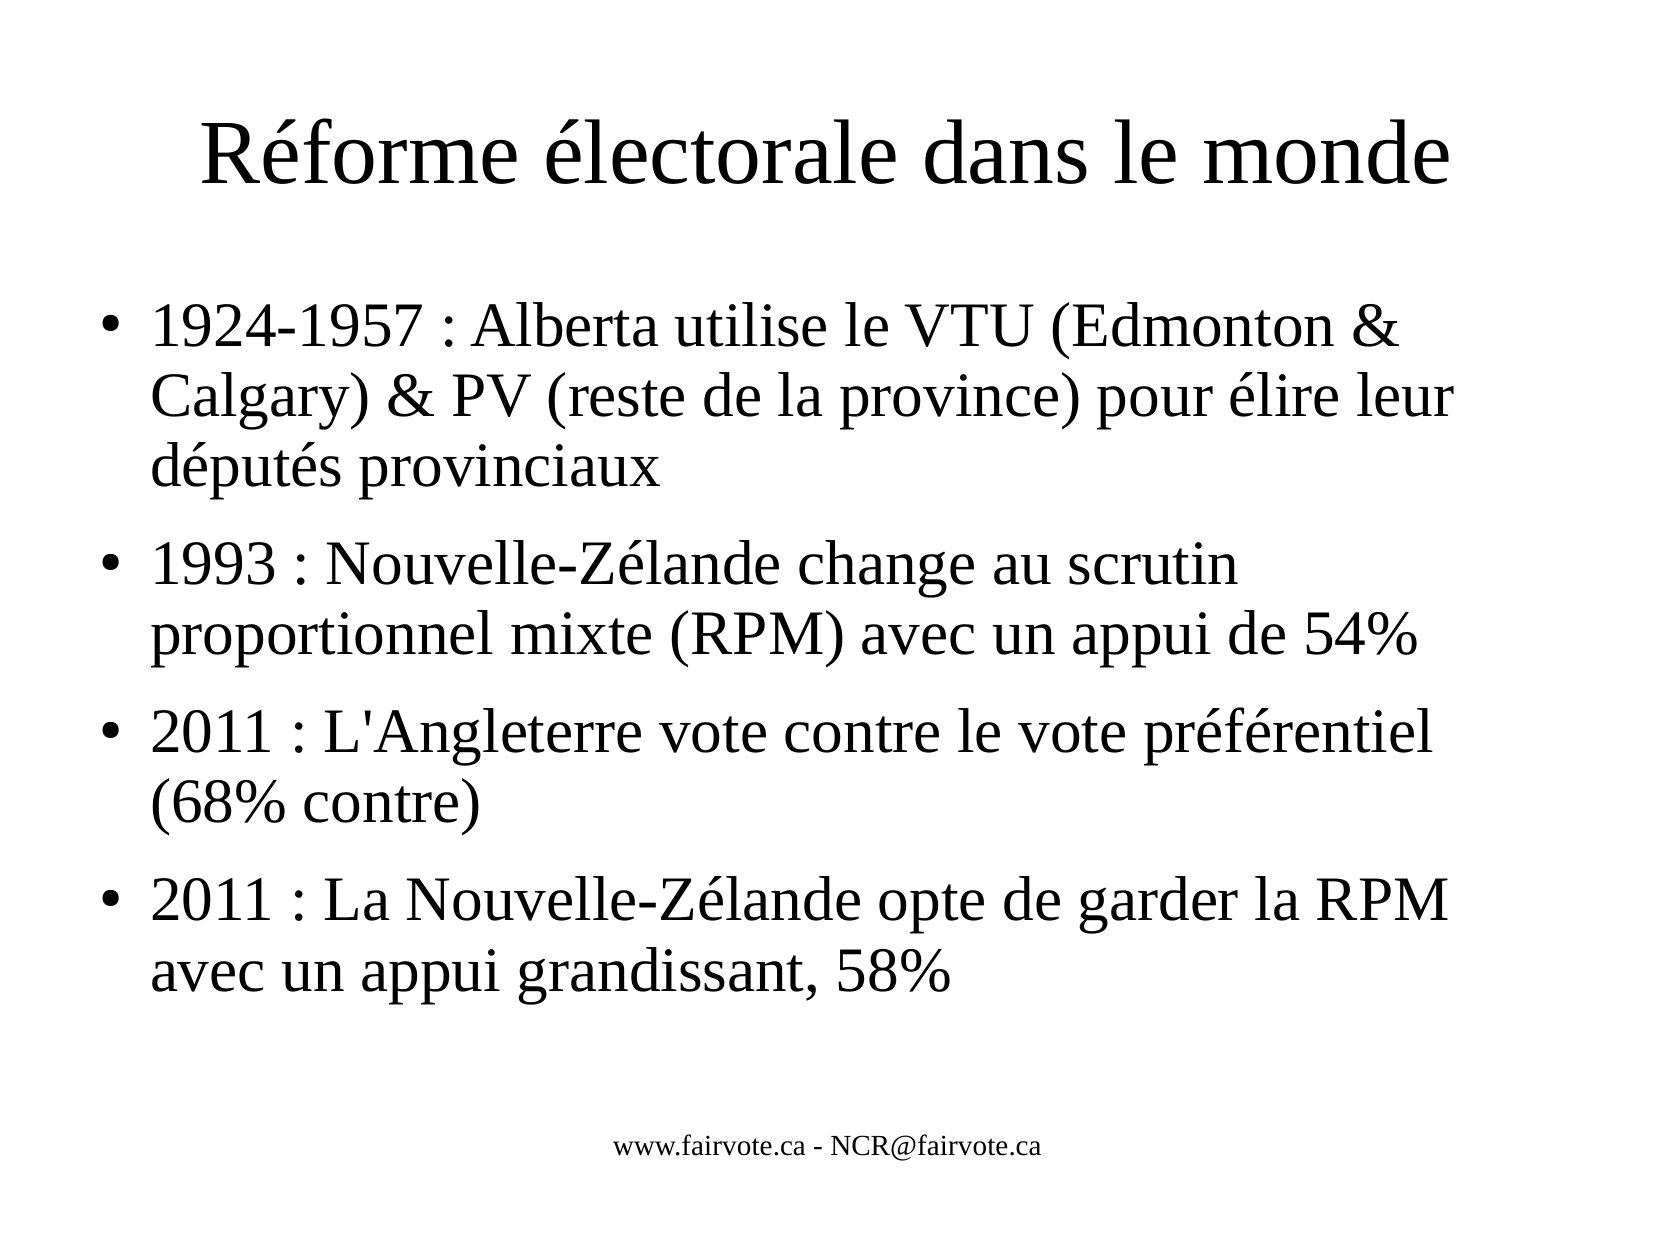

# Réforme électorale dans le monde
1924-1957 : Alberta utilise le VTU (Edmonton & Calgary) & PV (reste de la province) pour élire leur députés provinciaux
1993 : Nouvelle-Zélande change au scrutin proportionnel mixte (RPM) avec un appui de 54%
2011 : L'Angleterre vote contre le vote préférentiel (68% contre)
2011 : La Nouvelle-Zélande opte de garder la RPM avec un appui grandissant, 58%
www.fairvote.ca - NCR@fairvote.ca